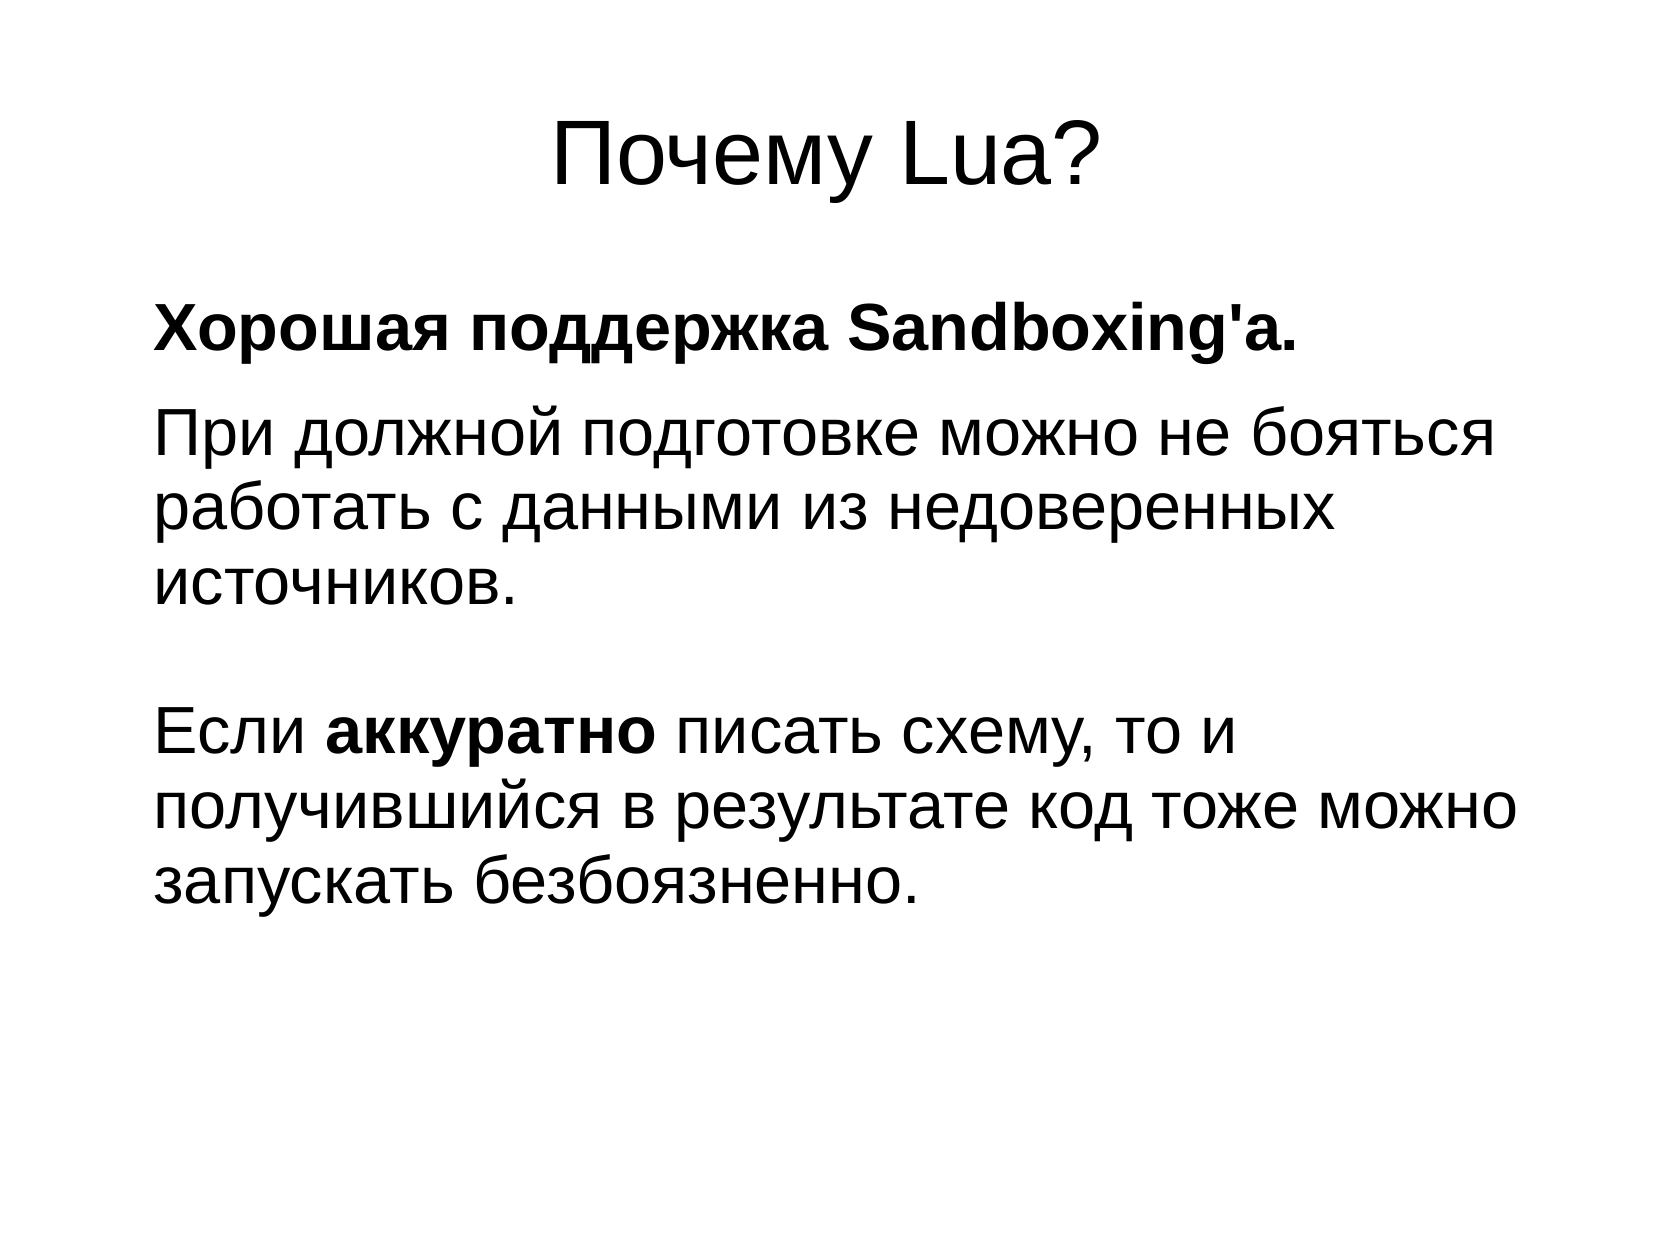

# Почему Lua?
Хорошая поддержка Sandboxing'а.
При должной подготовке можно не бояться работать с данными из недоверенных источников.
Если аккуратно писать схему, то и получившийся в результате код тоже можно запускать безбоязненно.